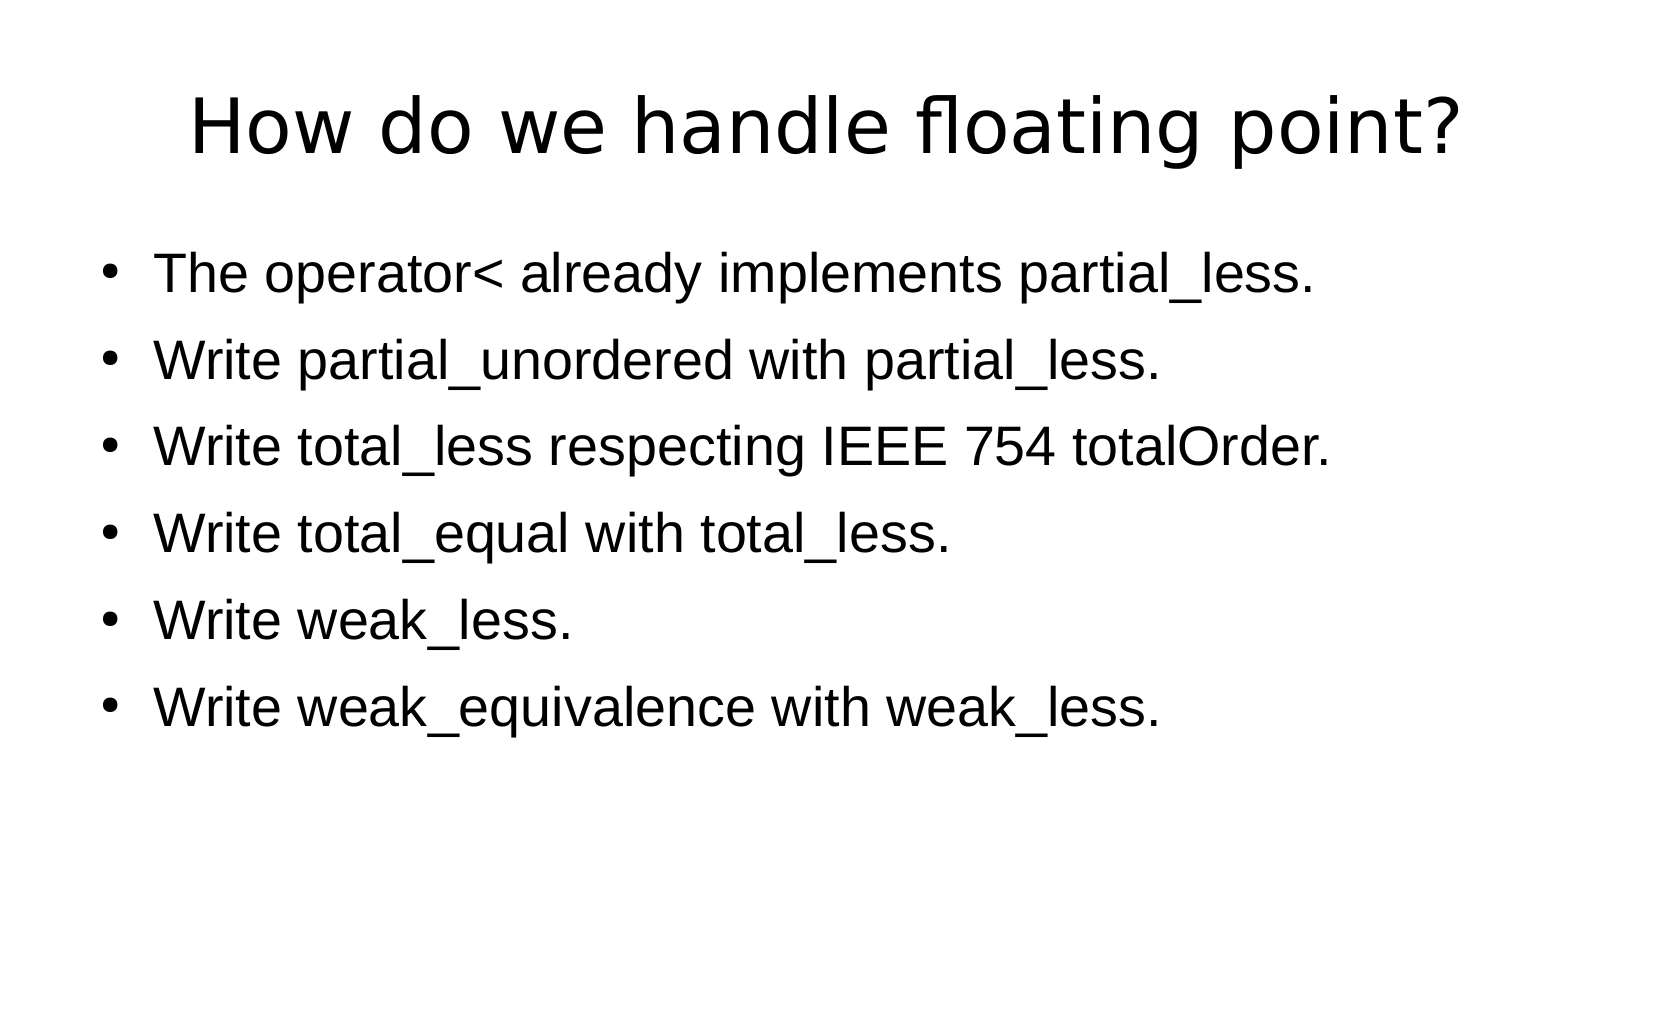

# How do we handle floating point?
The operator< already implements partial_less.
Write partial_unordered with partial_less.
Write total_less respecting IEEE 754 totalOrder.
Write total_equal with total_less.
Write weak_less.
Write weak_equivalence with weak_less.